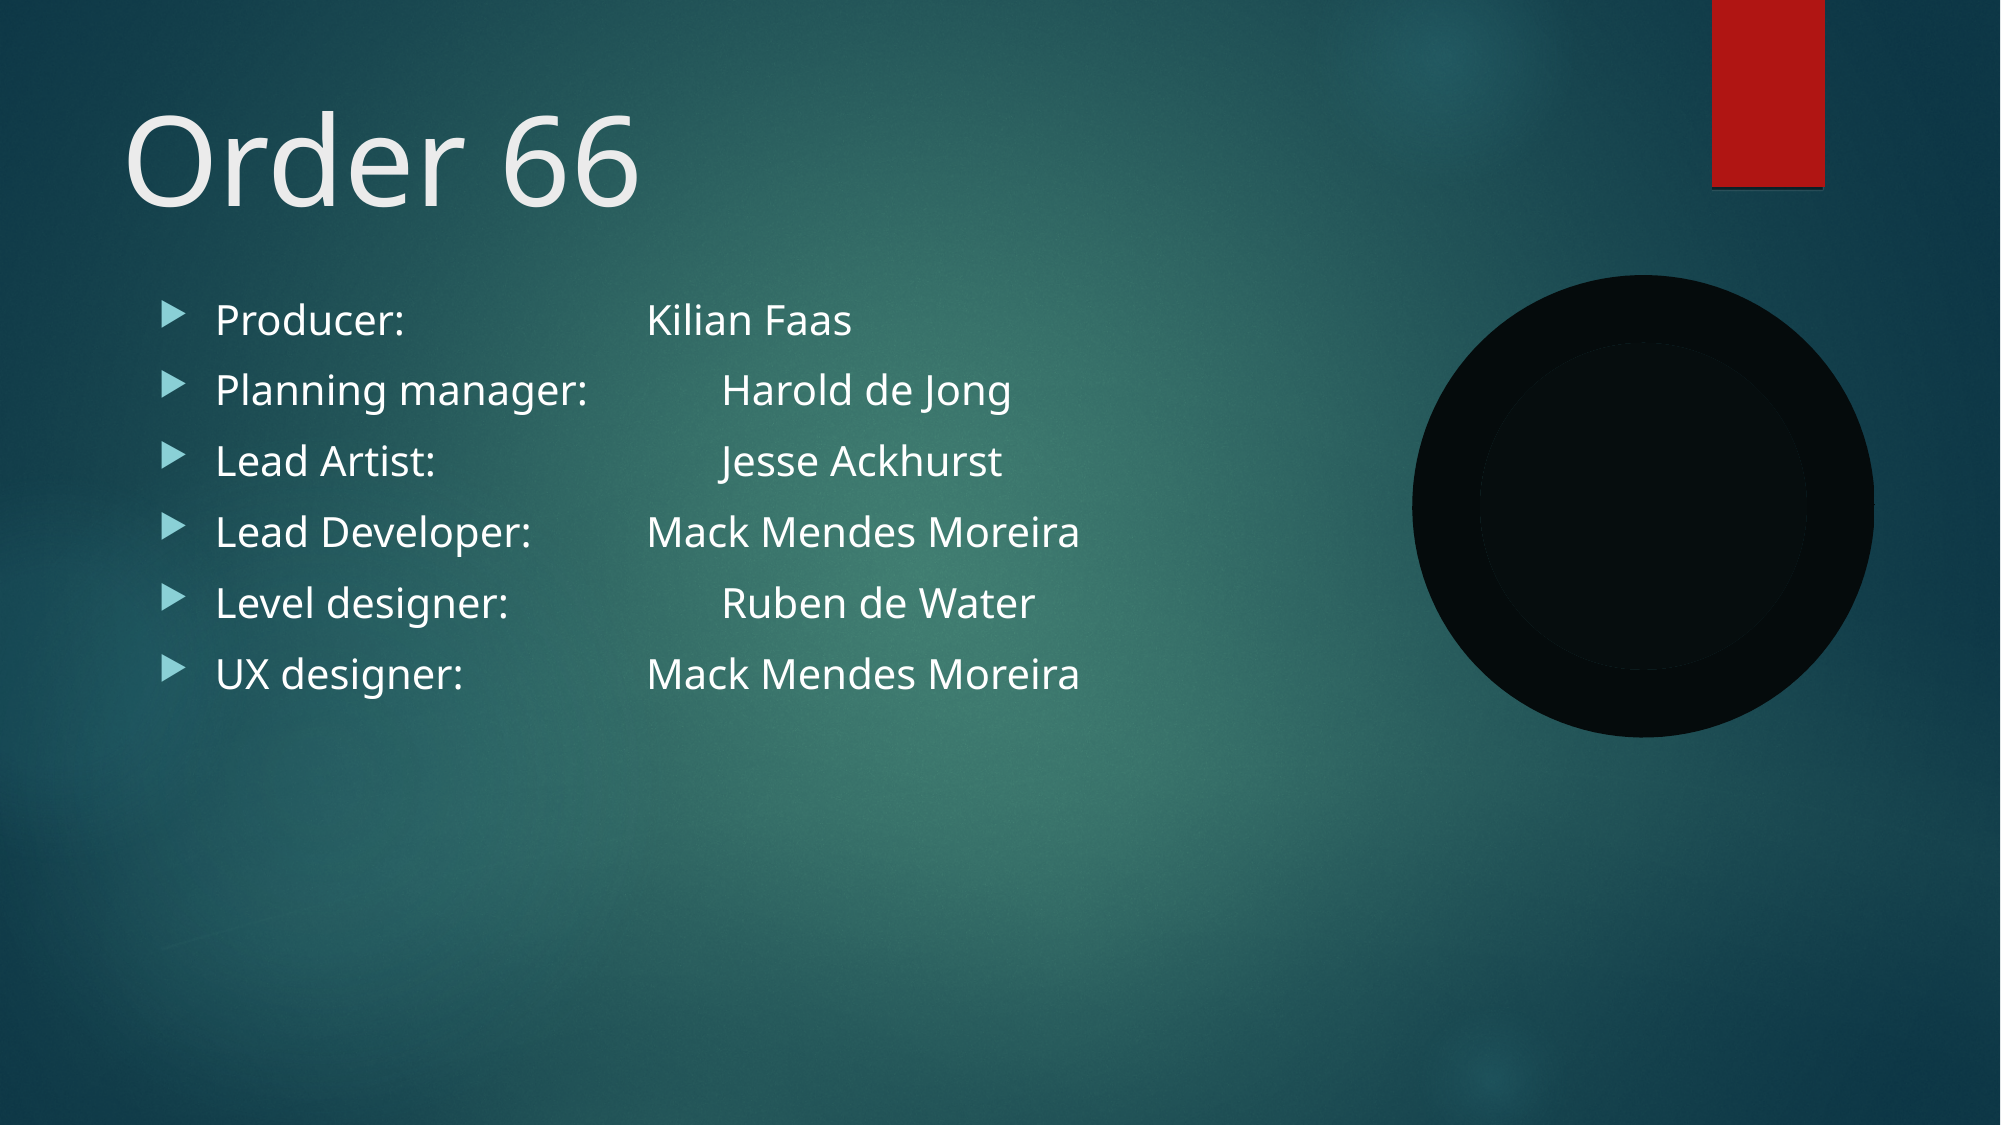

# Order 66
Producer: 				Kilian Faas
Planning manager:		Harold de Jong
Lead Artist:				Jesse Ackhurst
Lead Developer:		Mack Mendes Moreira
Level designer:			Ruben de Water
UX designer:			Mack Mendes Moreira